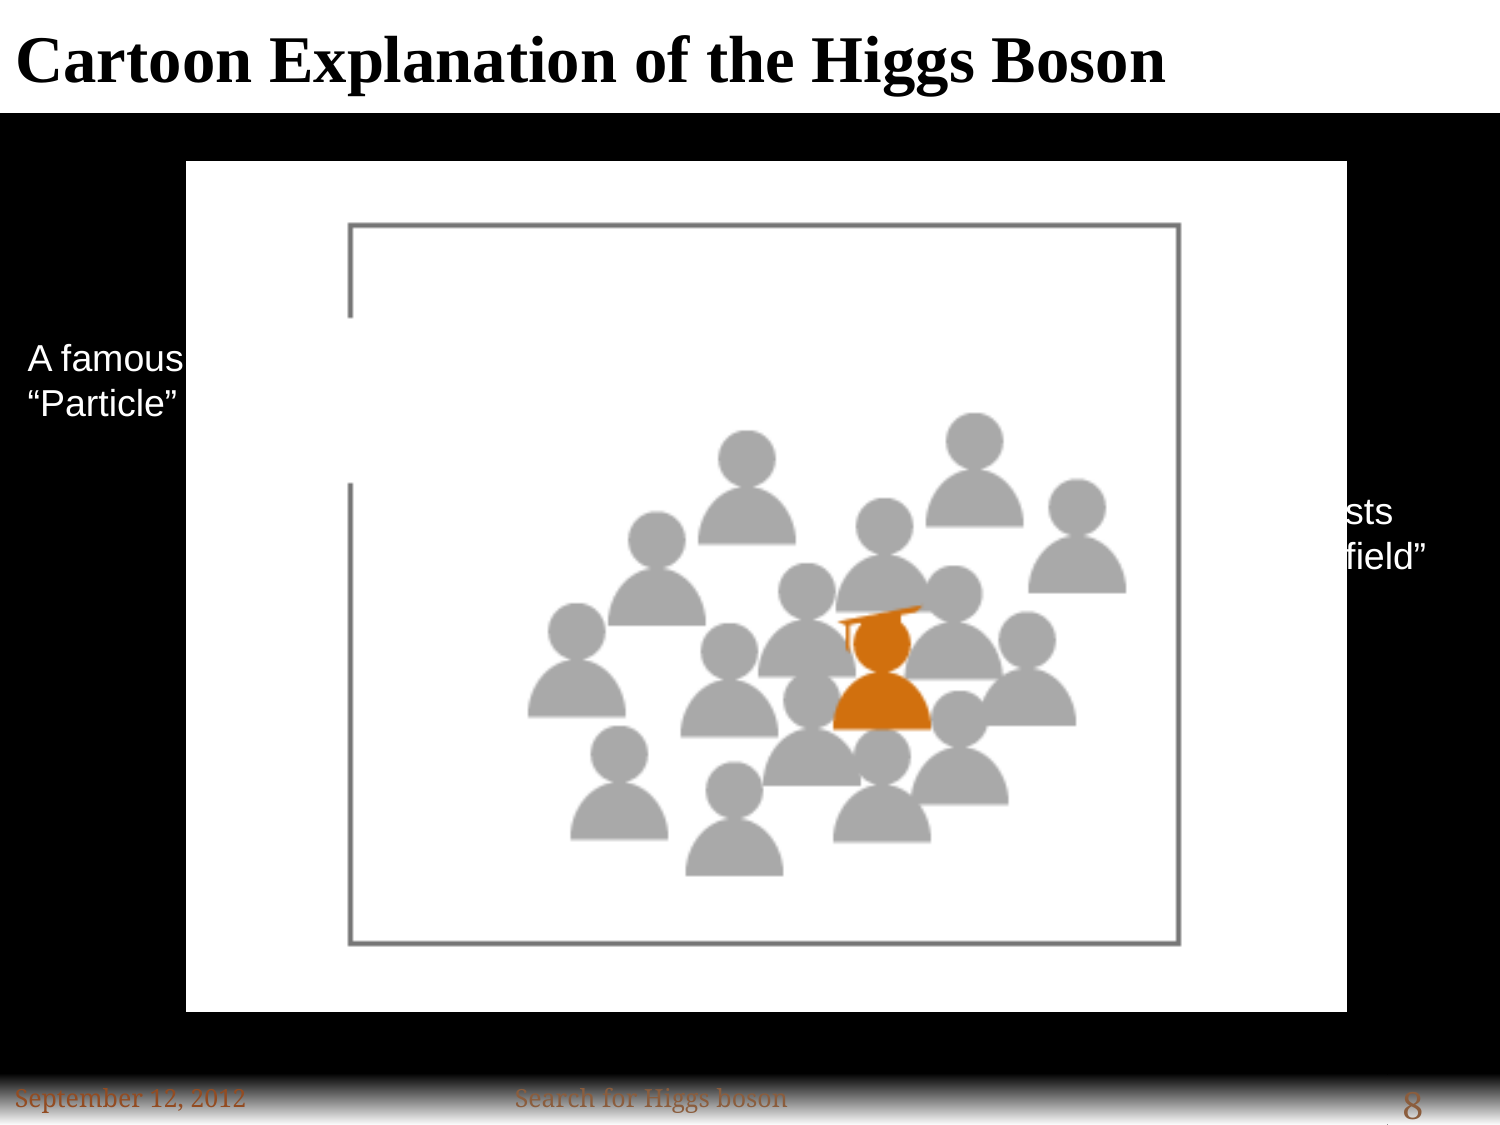

# Cartoon Explanation of the Higgs Boson
A famous physicist is hard to move across the room.
“Particle”  gain mass
Physicists
“Higgs field”
September 12, 2012
Search for Higgs boson